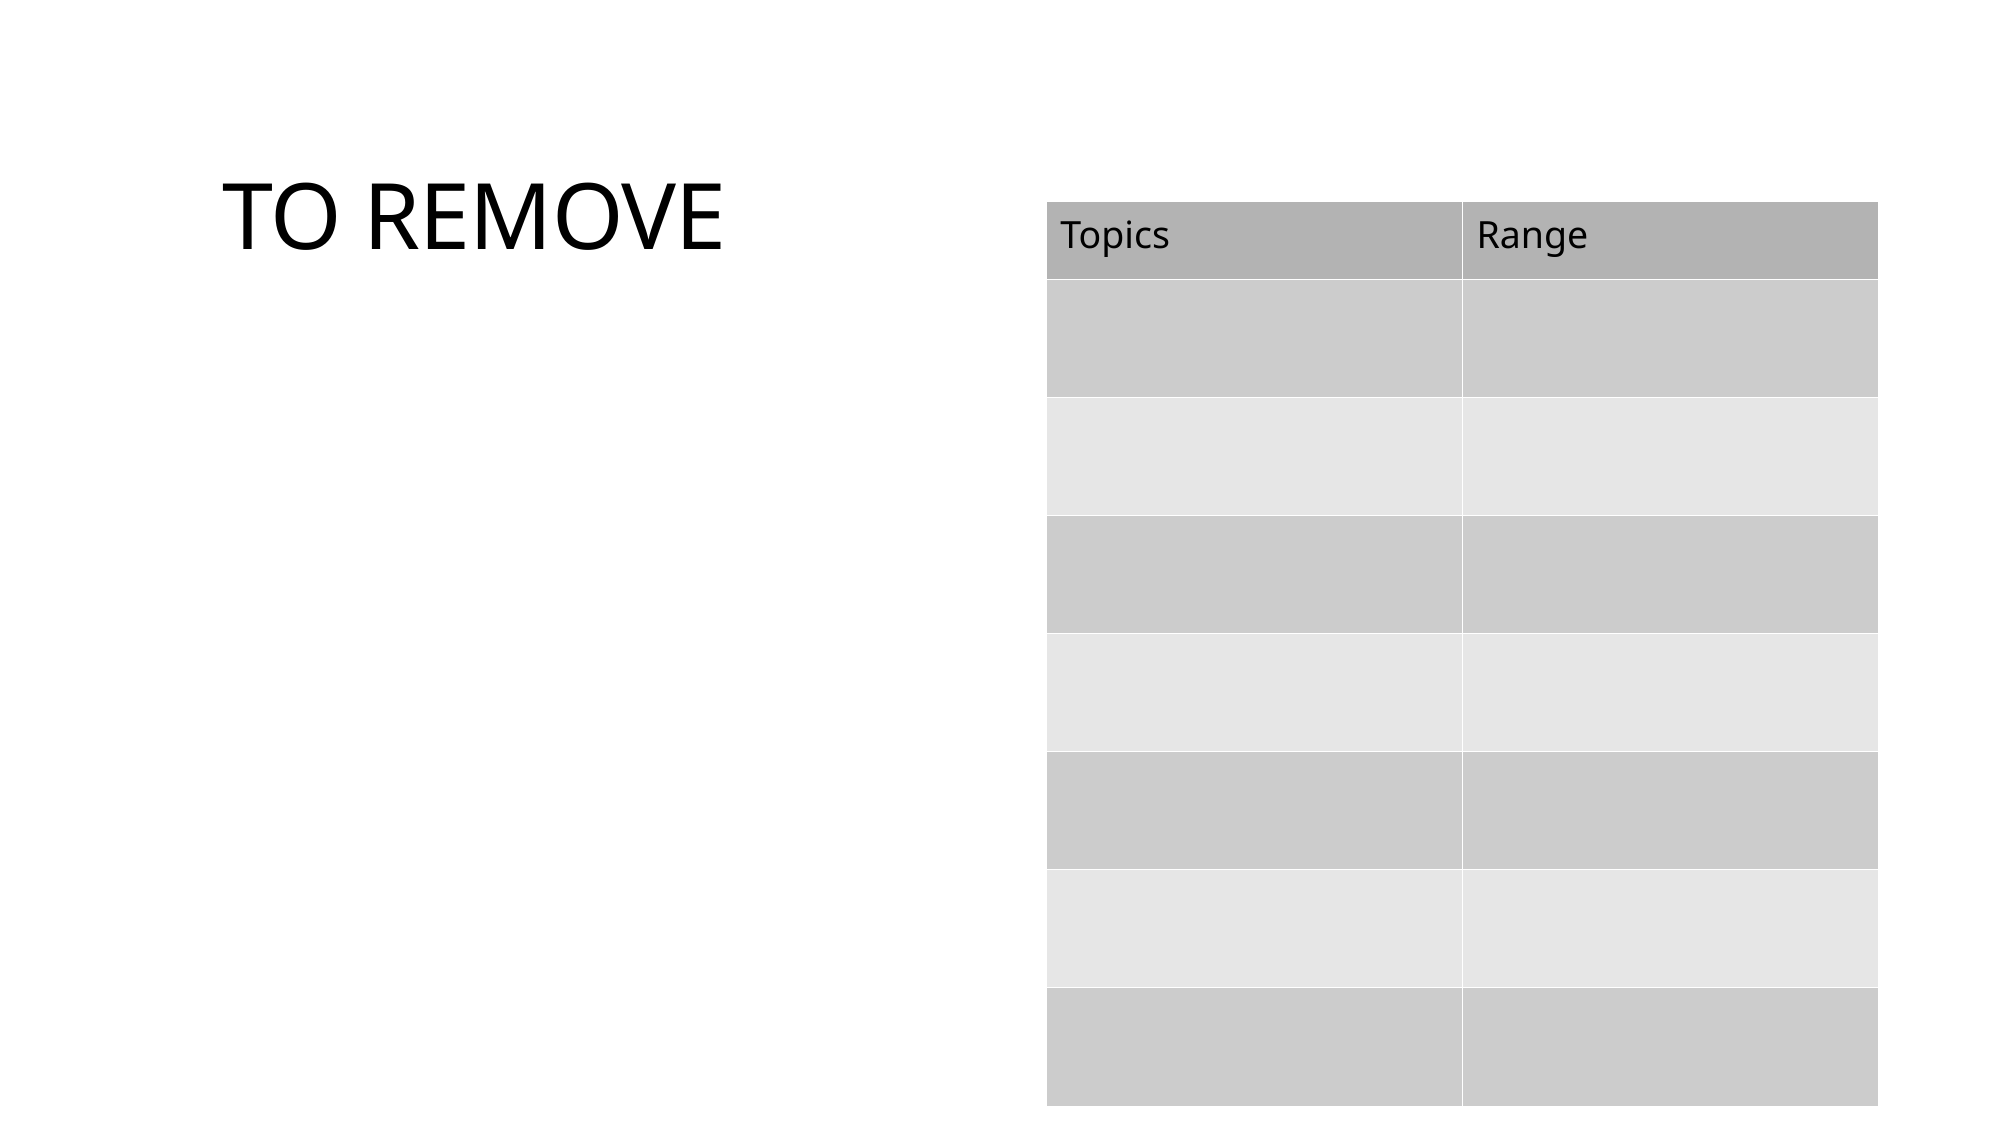

# TO REMOVE
| Topics | Range |
| --- | --- |
| | |
| | |
| | |
| | |
| | |
| | |
| | |